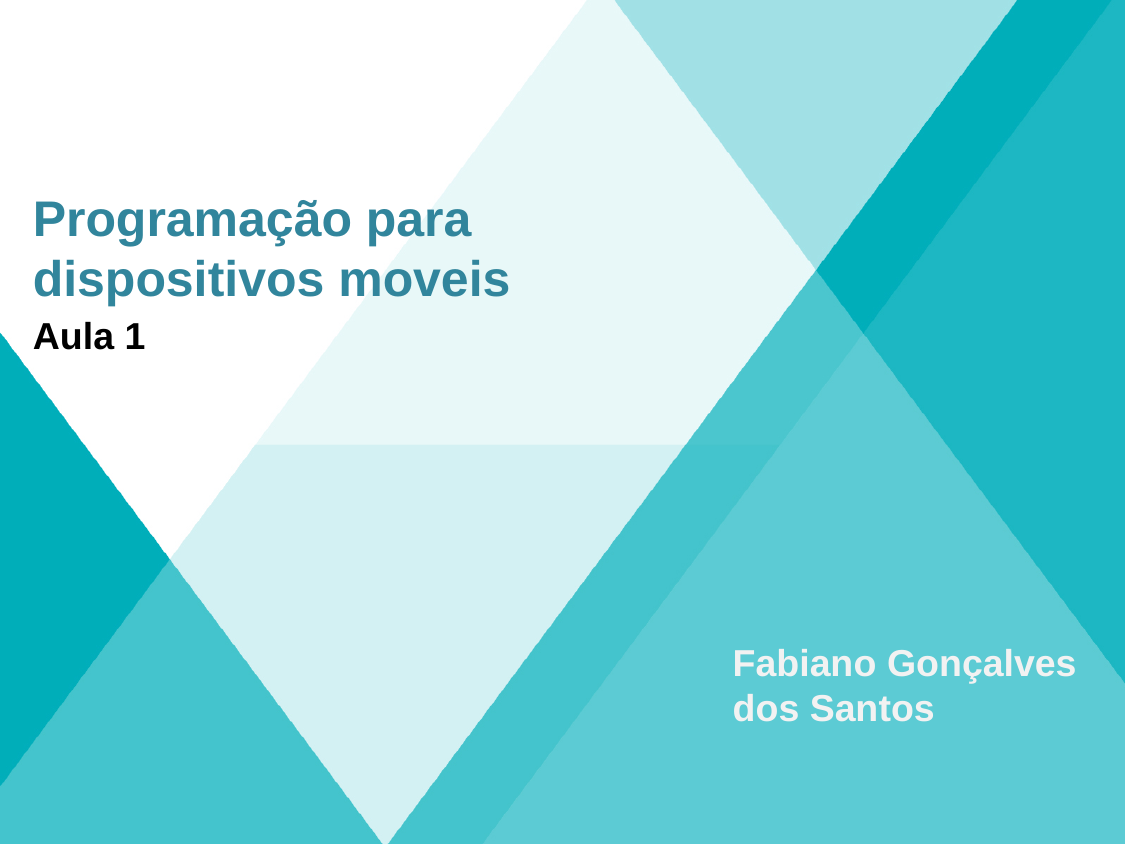

Programação para dispositivos moveis
Aula 1
Fabiano Gonçalves dos Santos